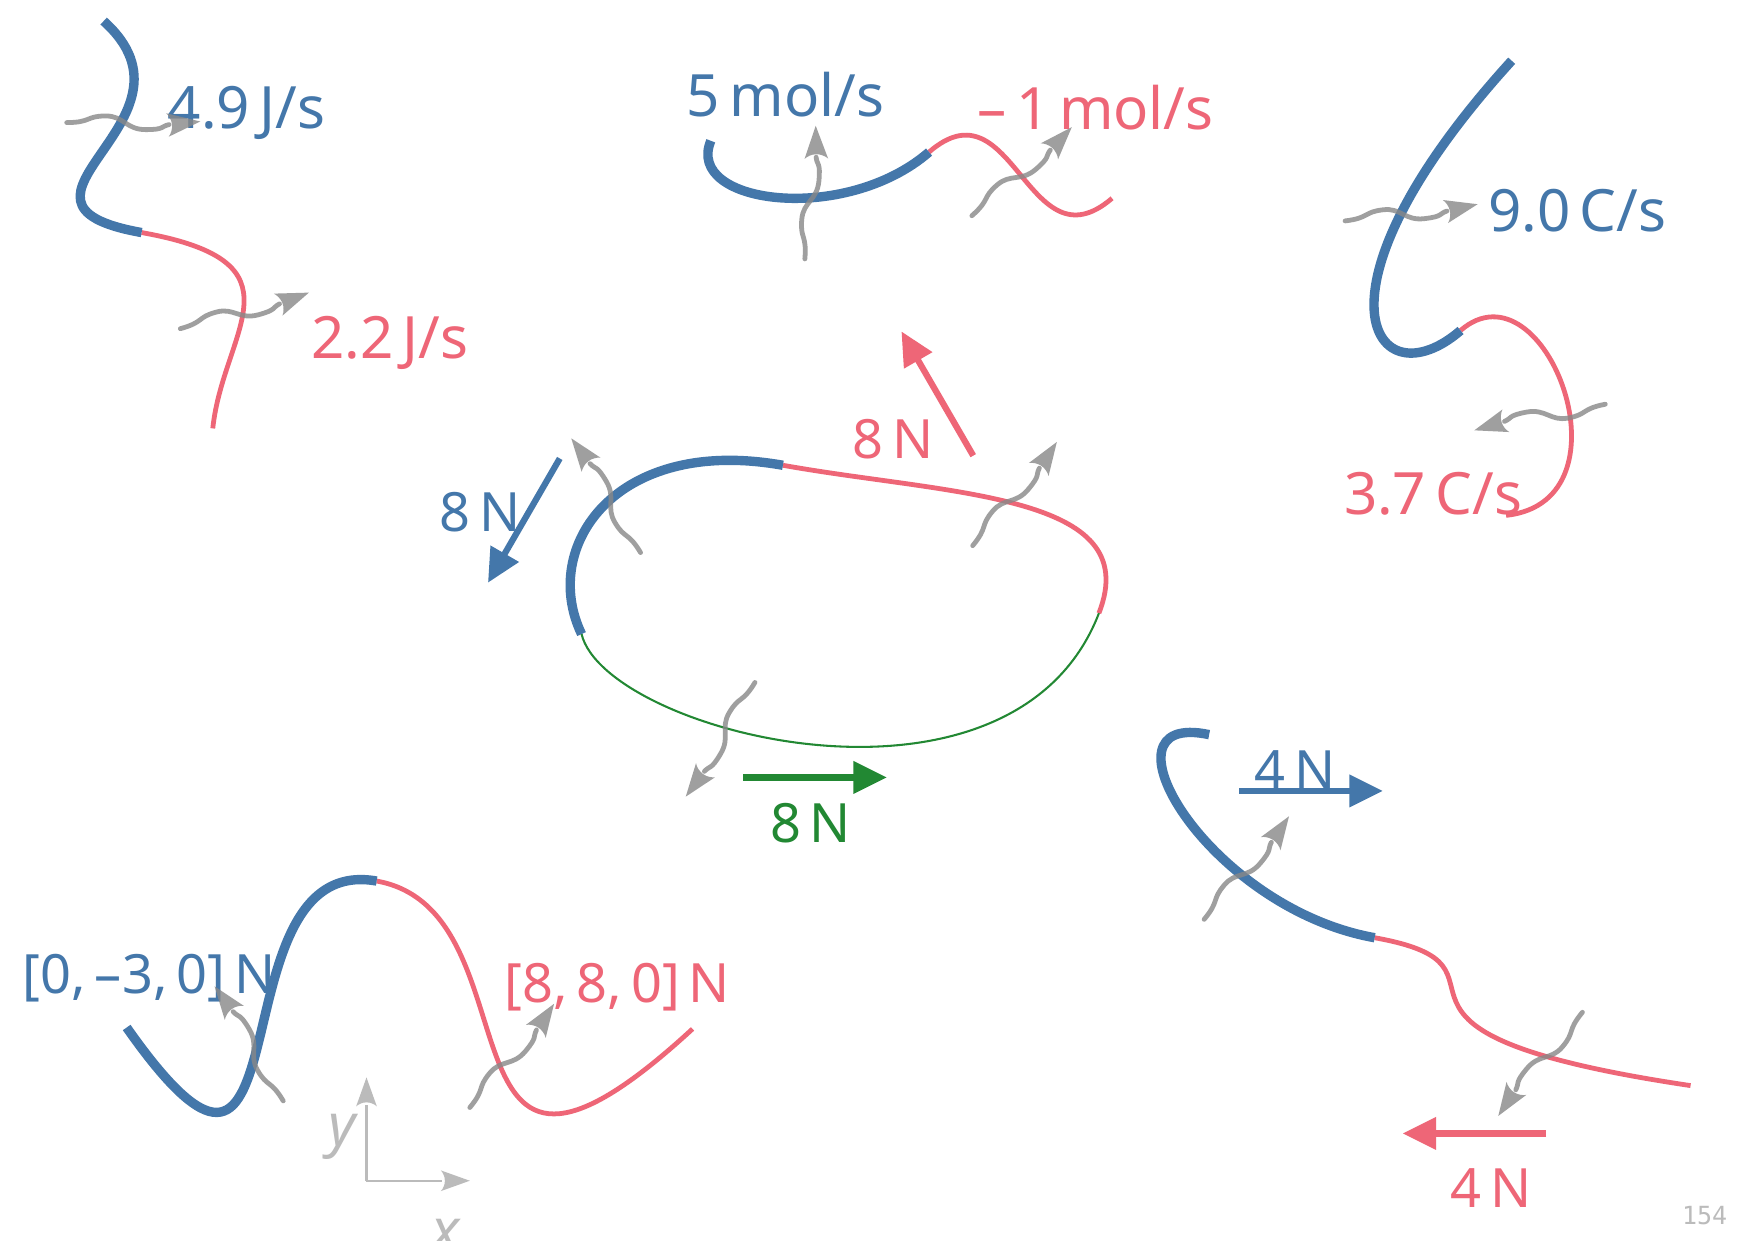

5 mol/s
4.9 J/s
– 1 mol/s
9.0 C/s
2.2 J/s
8 N
3.7 C/s
8 N
4 N
8 N
[0, –3, 0] N
[8, 8, 0] N
y
x
4 N
8 N